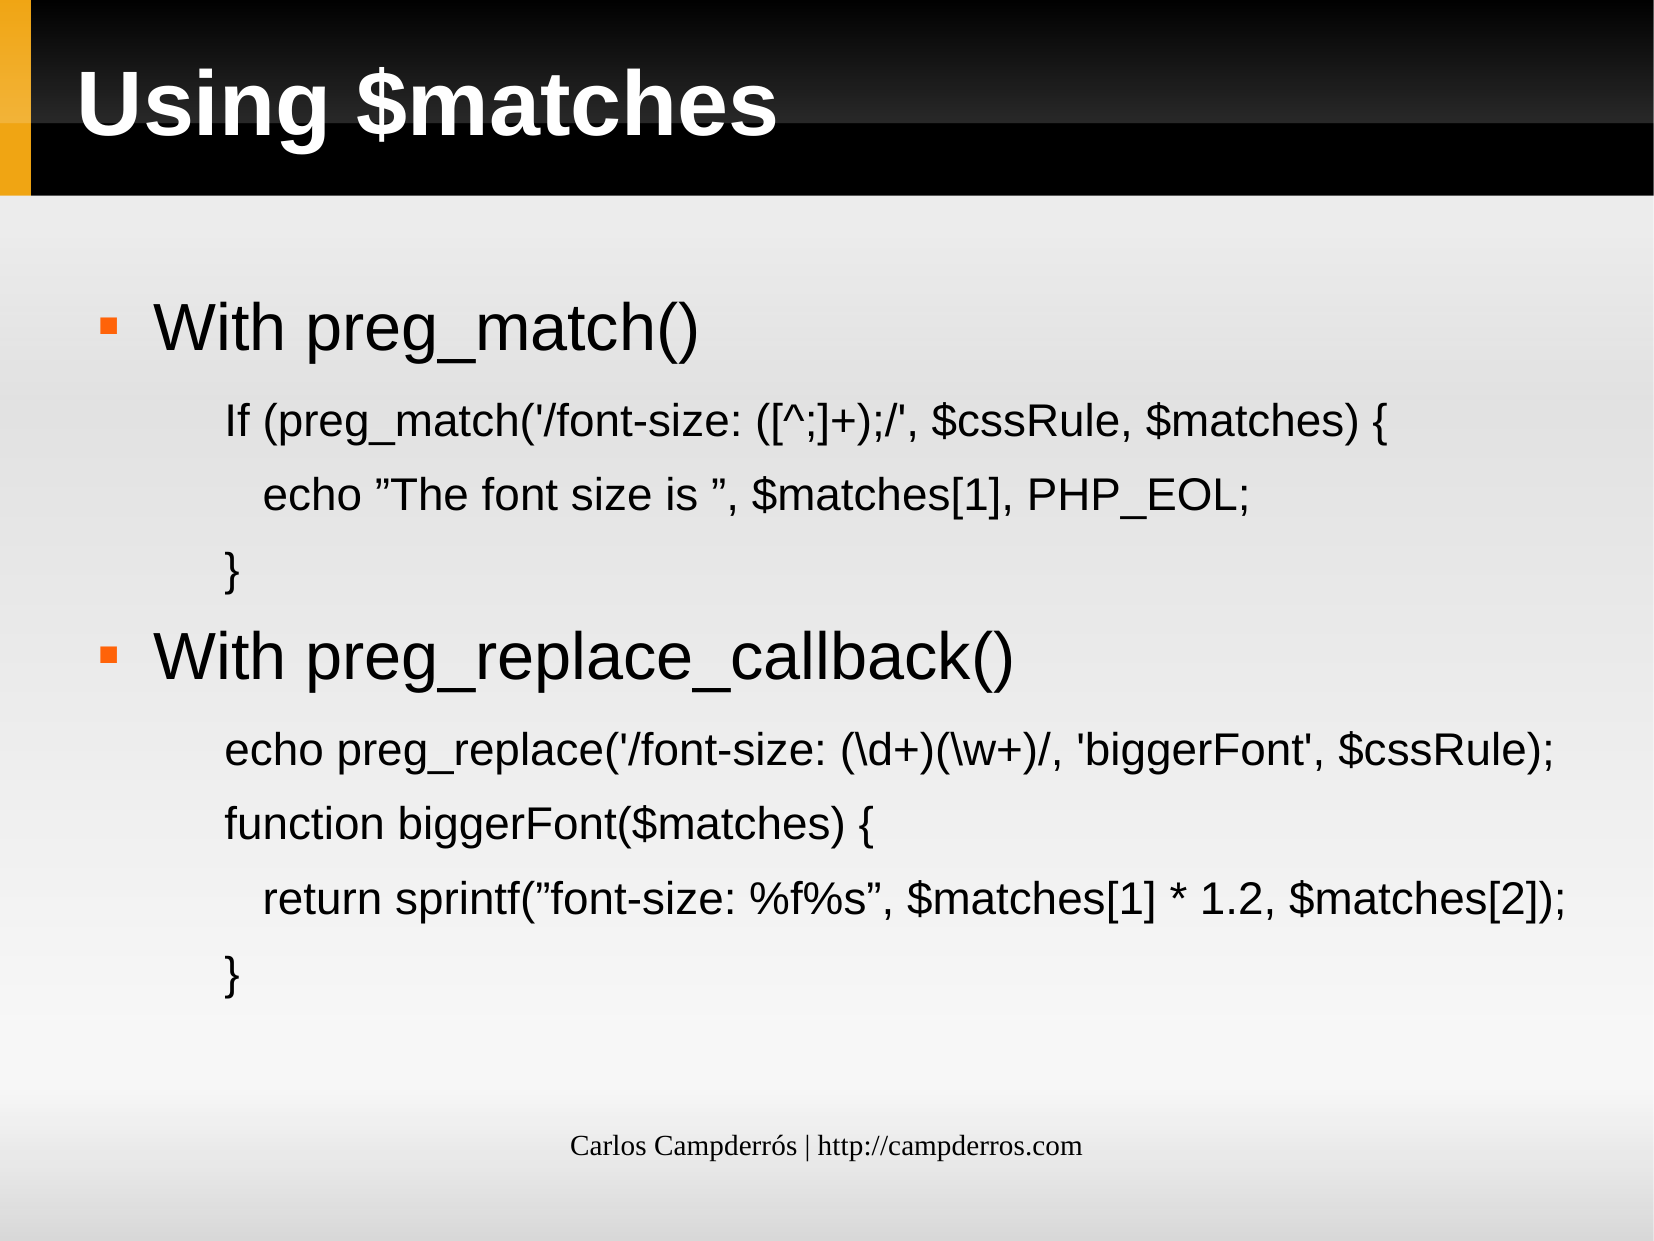

# Using $matches
With preg_match()
If (preg_match('/font-size: ([^;]+);/', $cssRule, $matches) {
 echo ”The font size is ”, $matches[1], PHP_EOL;
}
With preg_replace_callback()
echo preg_replace('/font-size: (\d+)(\w+)/, 'biggerFont', $cssRule);
function biggerFont($matches) {
 return sprintf(”font-size: %f%s”, $matches[1] * 1.2, $matches[2]);
}
Carlos Campderrós | http://campderros.com